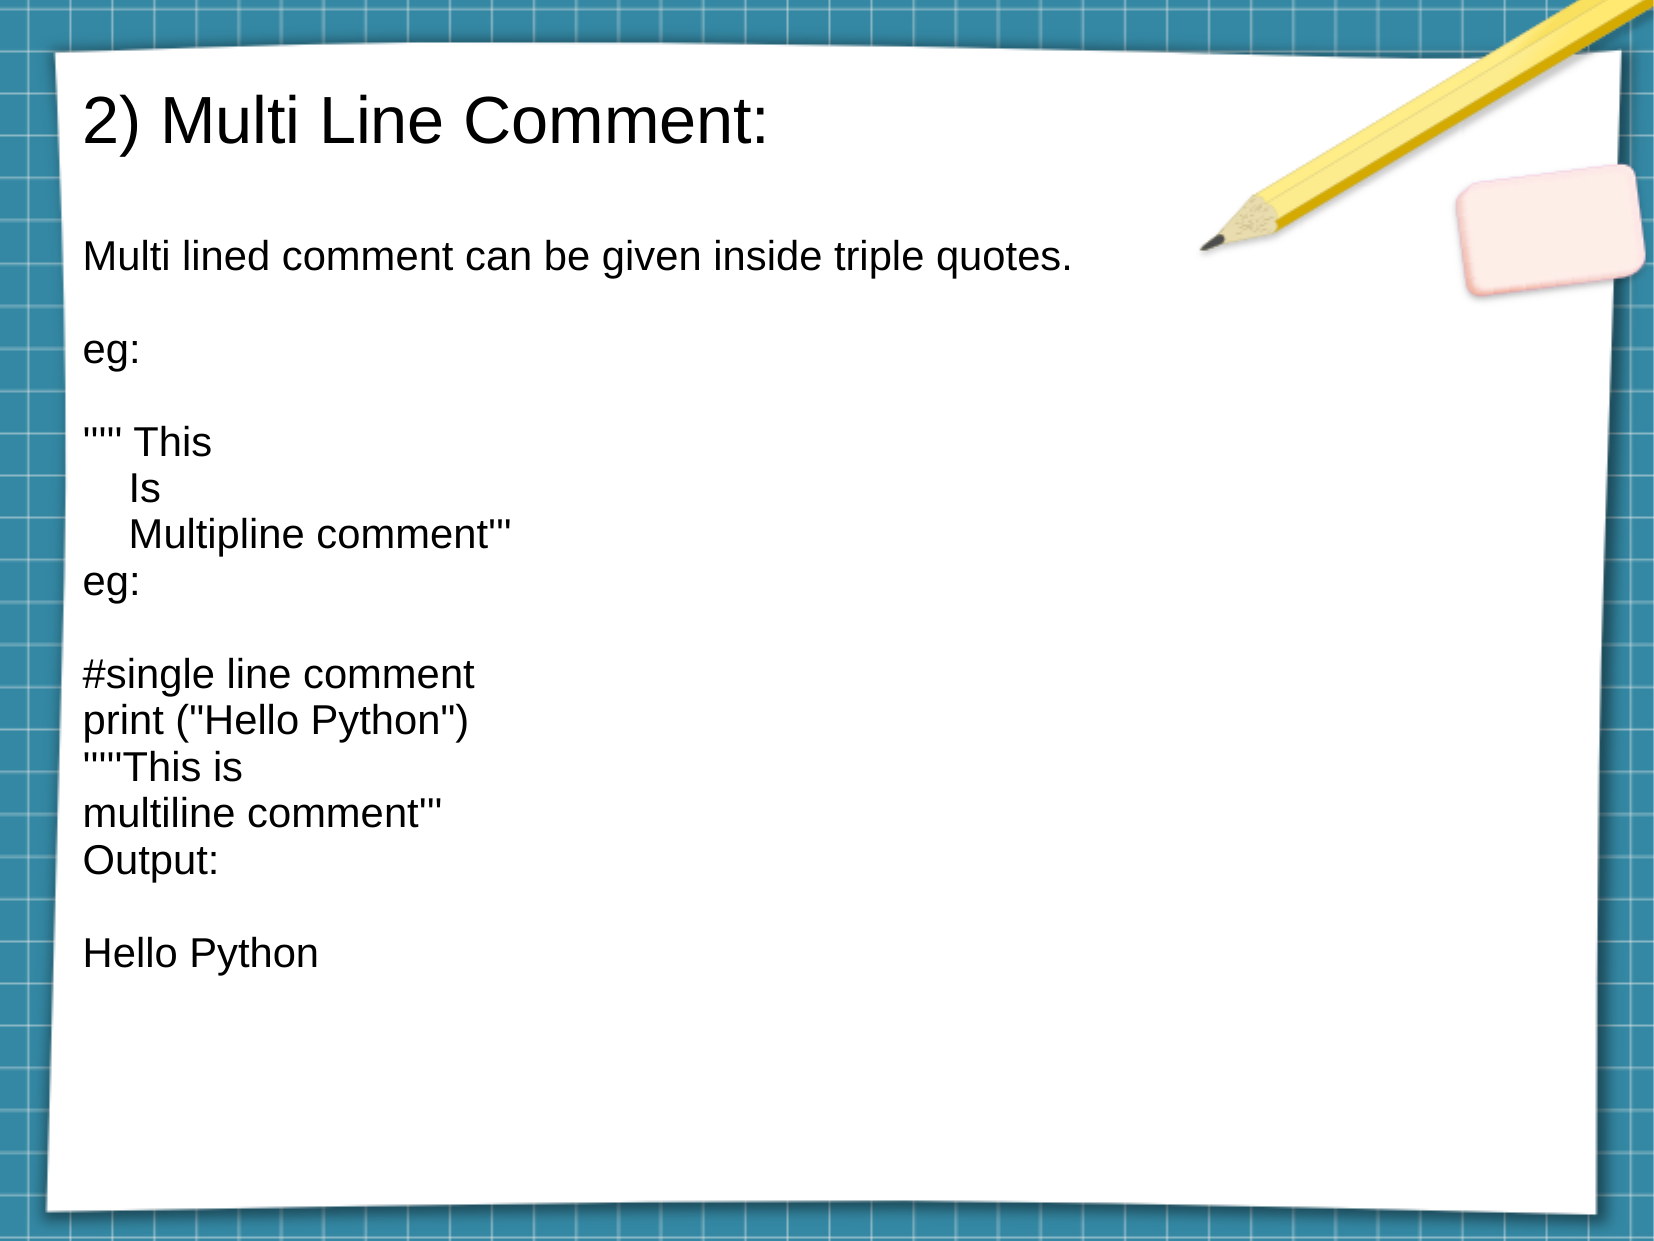

# 2) Multi Line Comment:
Multi lined comment can be given inside triple quotes.
eg:
''''' This
 Is
 Multipline comment'''
eg:
#single line comment
print ("Hello Python")
'''''This is
multiline comment'''
Output:
Hello Python